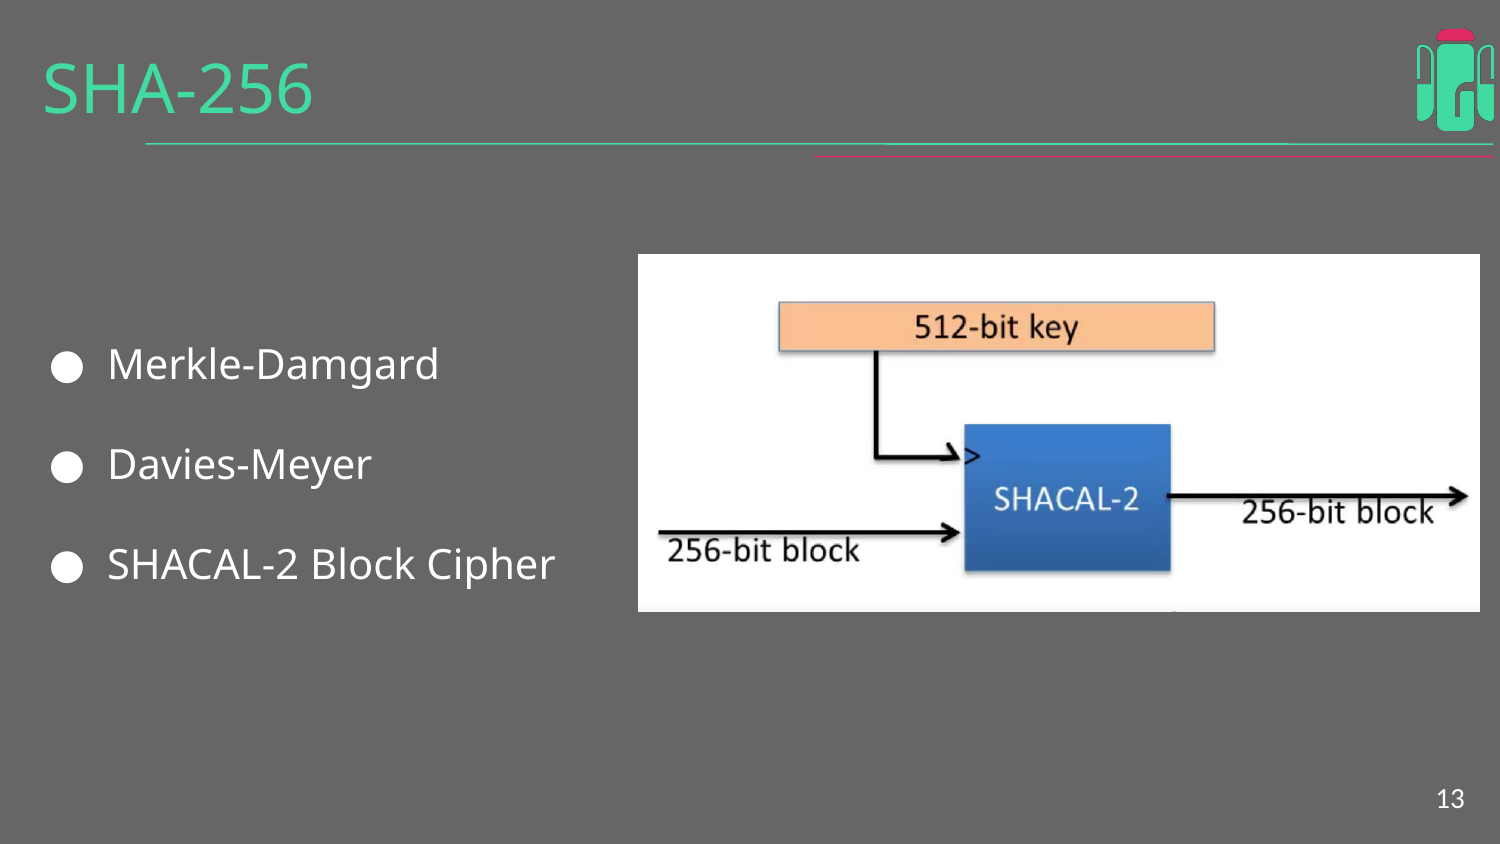

# SHA-256
Merkle-Damgard
Davies-Meyer
SHACAL-2 Block Cipher